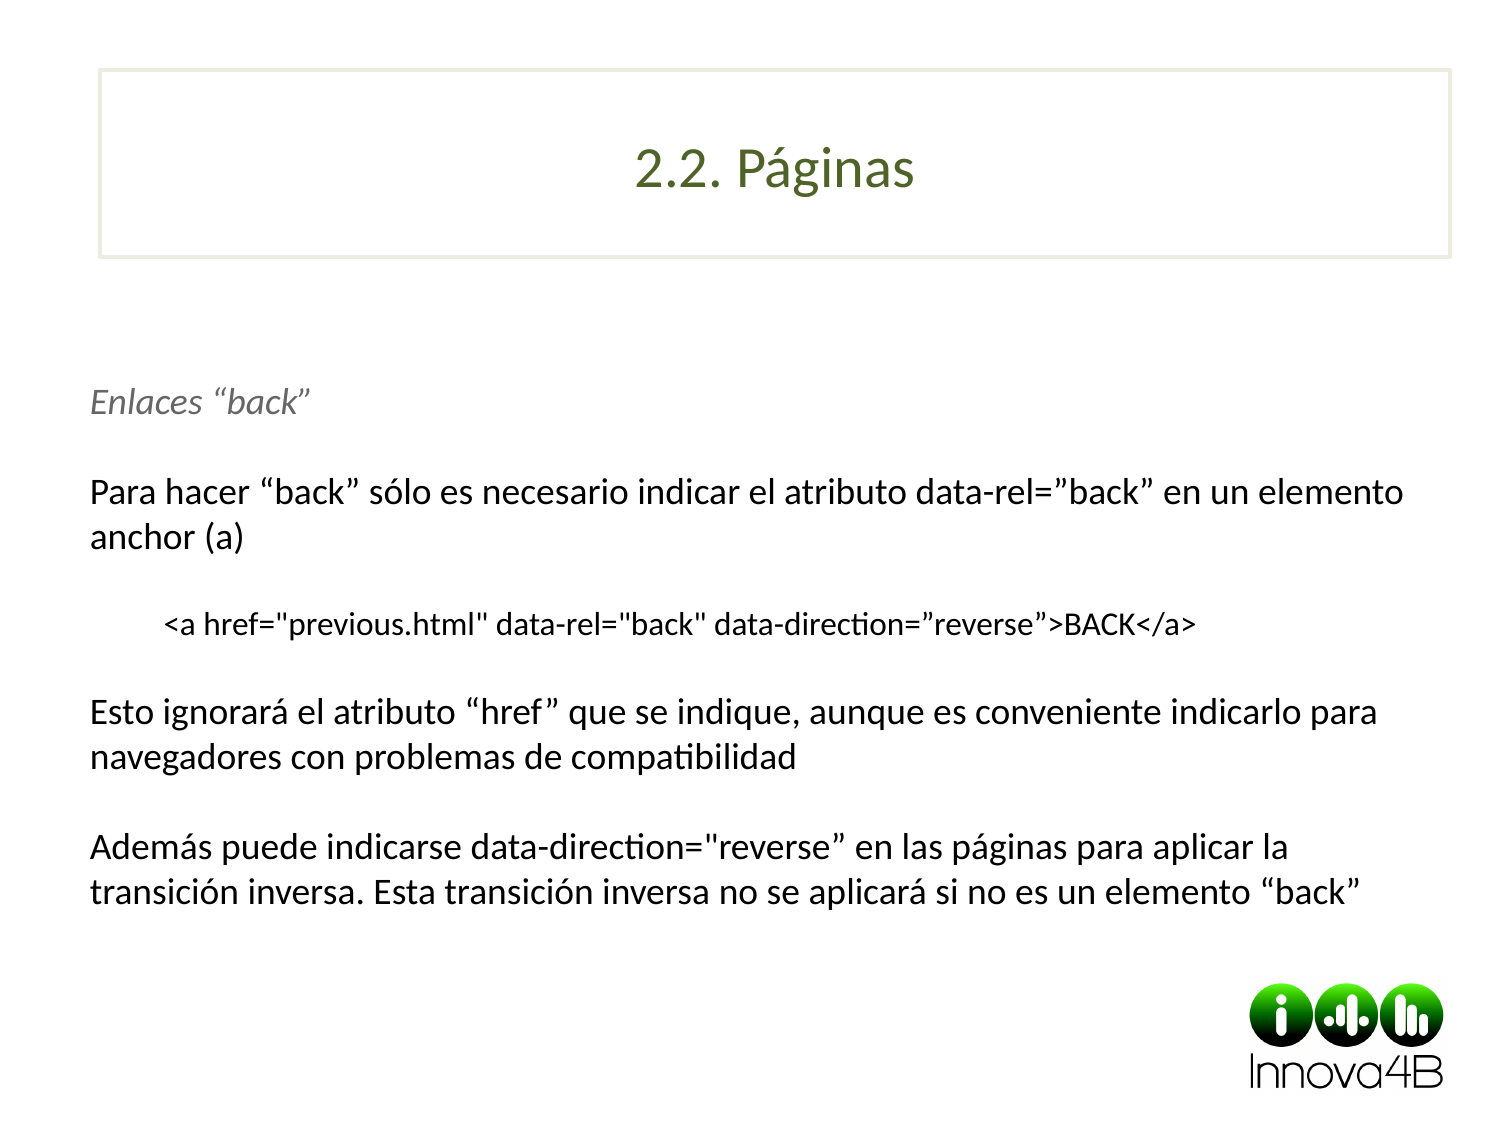

2.2. Páginas
Enlaces “back”
Para hacer “back” sólo es necesario indicar el atributo data-rel=”back” en un elemento anchor (a)
	<a href="previous.html" data-rel="back" data-direction=”reverse”>BACK</a>
Esto ignorará el atributo “href” que se indique, aunque es conveniente indicarlo para navegadores con problemas de compatibilidad
Además puede indicarse data-direction="reverse” en las páginas para aplicar la transición inversa. Esta transición inversa no se aplicará si no es un elemento “back”